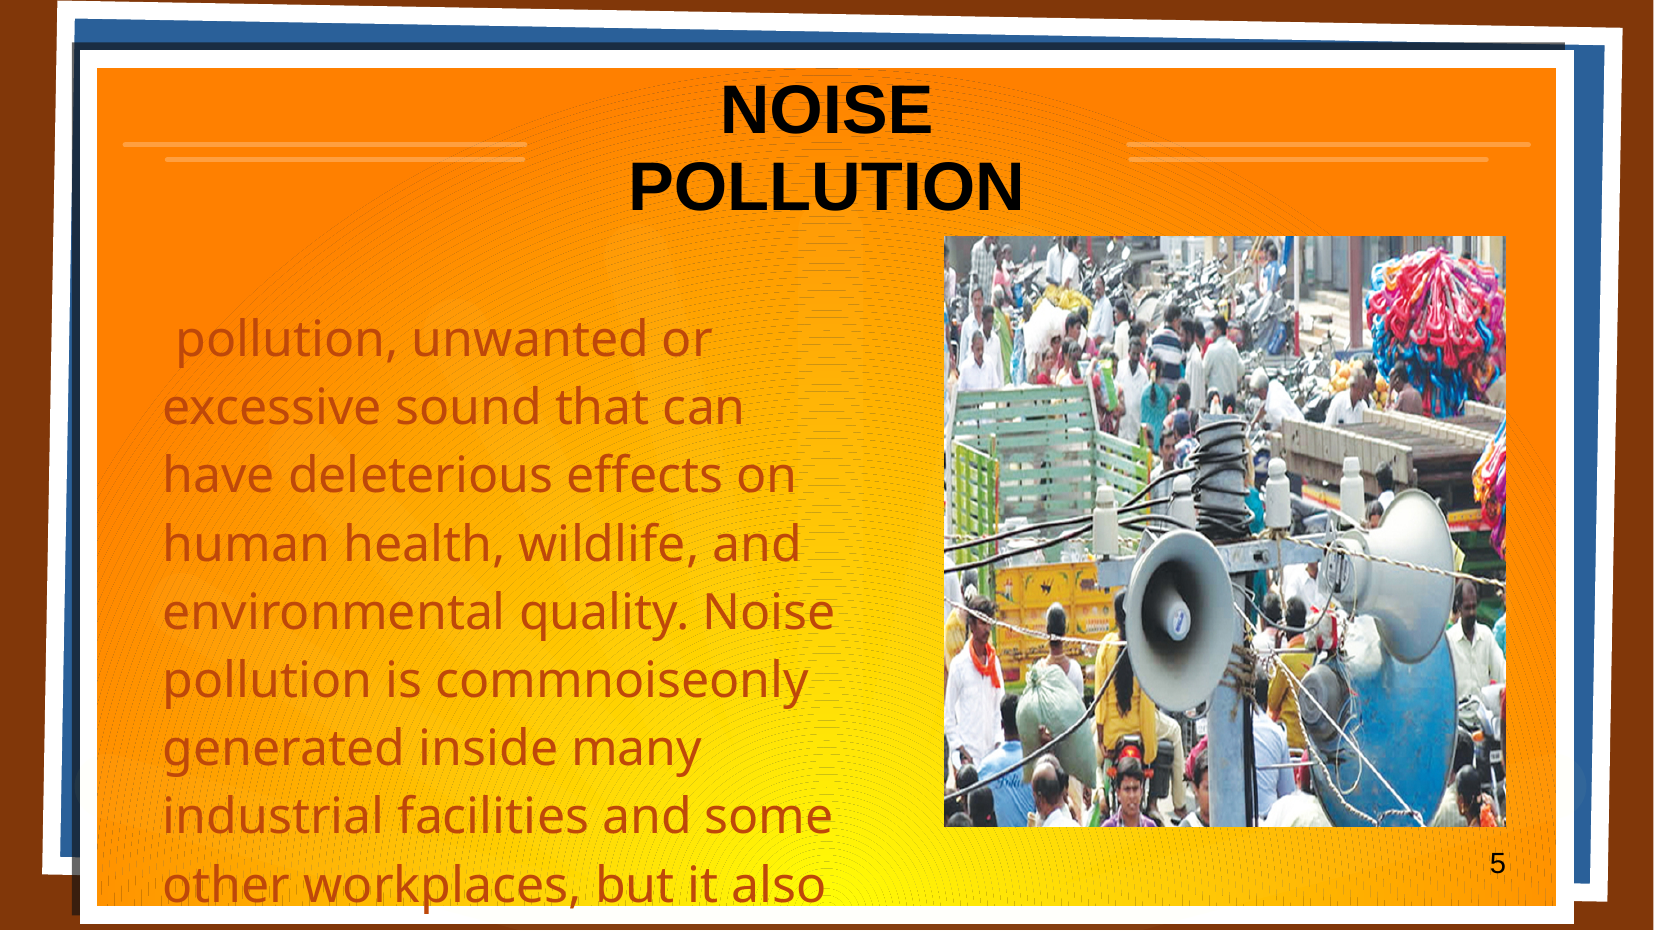

# NOISE POLLUTION
 pollution, unwanted or excessive sound that can have deleterious effects on human health, wildlife, and environmental quality. Noise pollution is commnoiseonly generated inside many industrial facilities and some other workplaces, but it also comes from highway, railway, and airplane traffic and from outdoor construction activities.
5